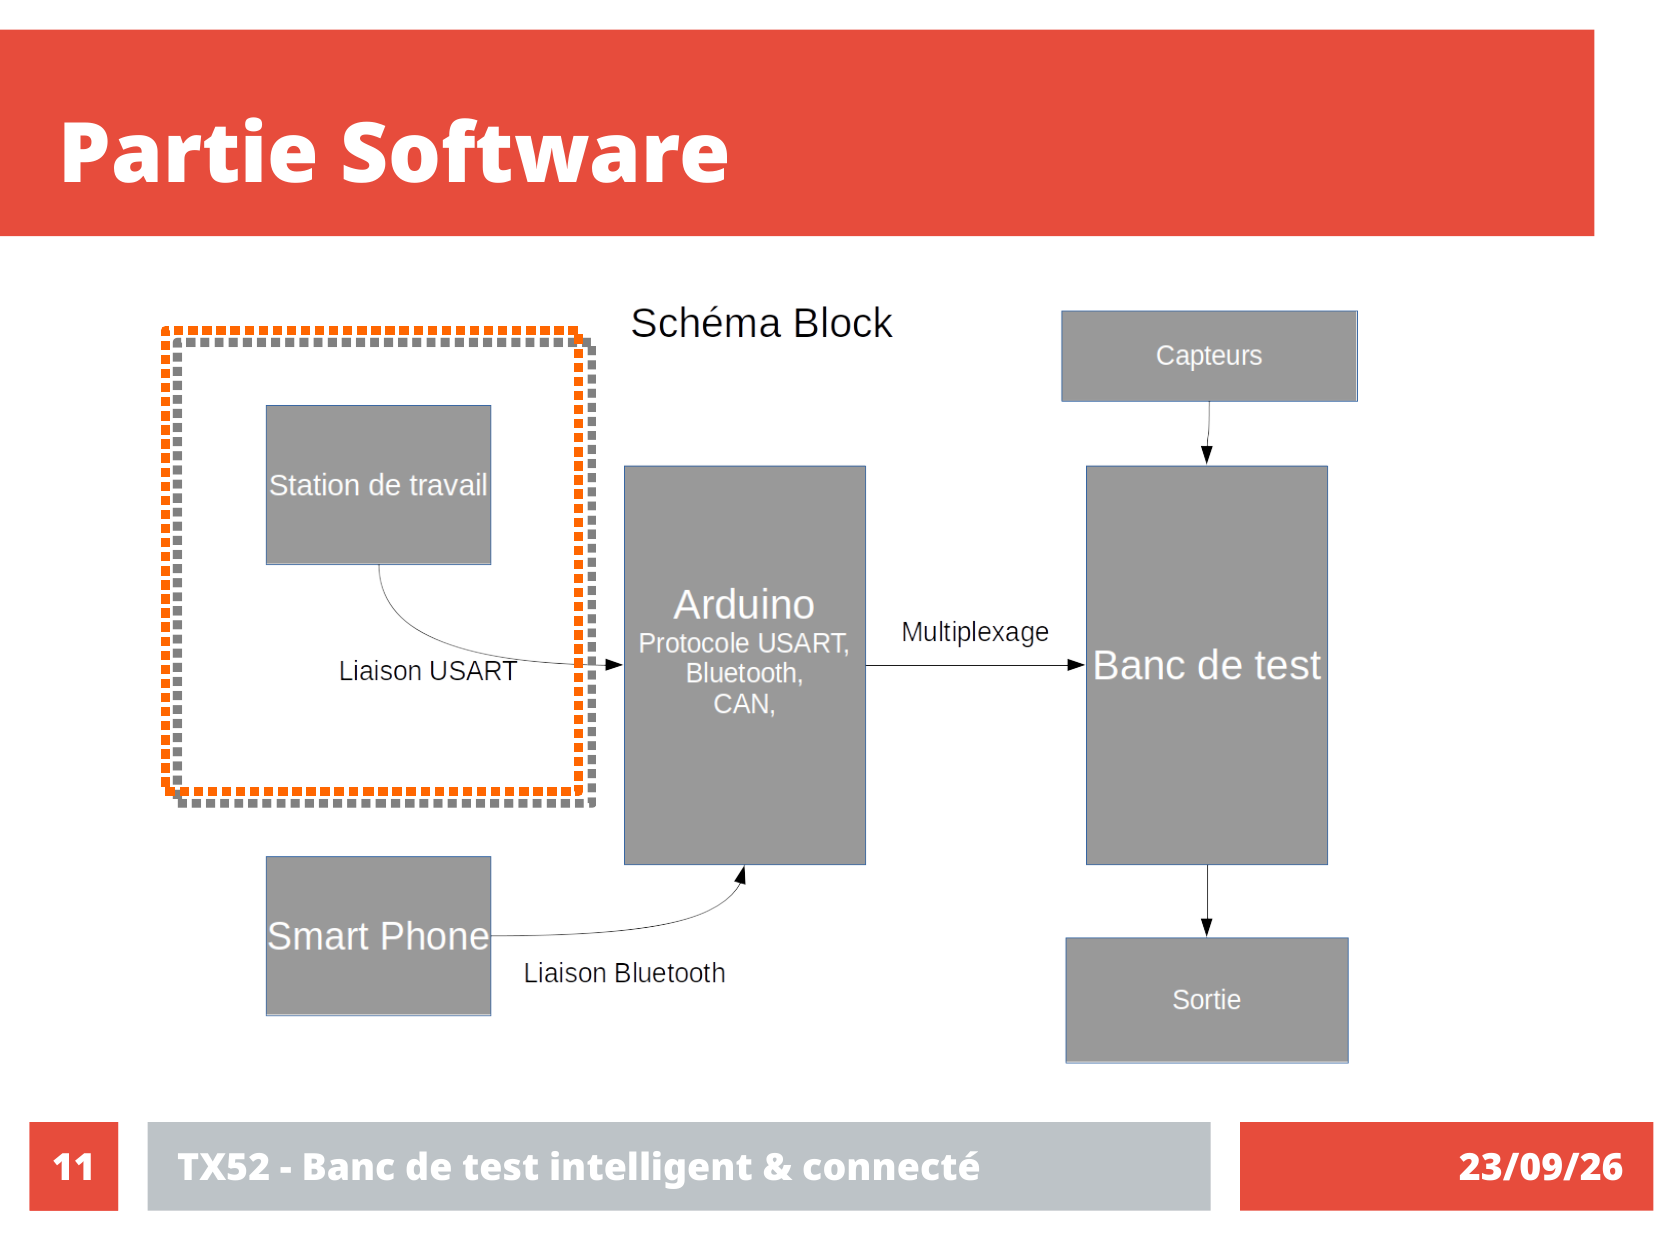

# Partie Software
11
TX52 - Banc de test intelligent & connecté